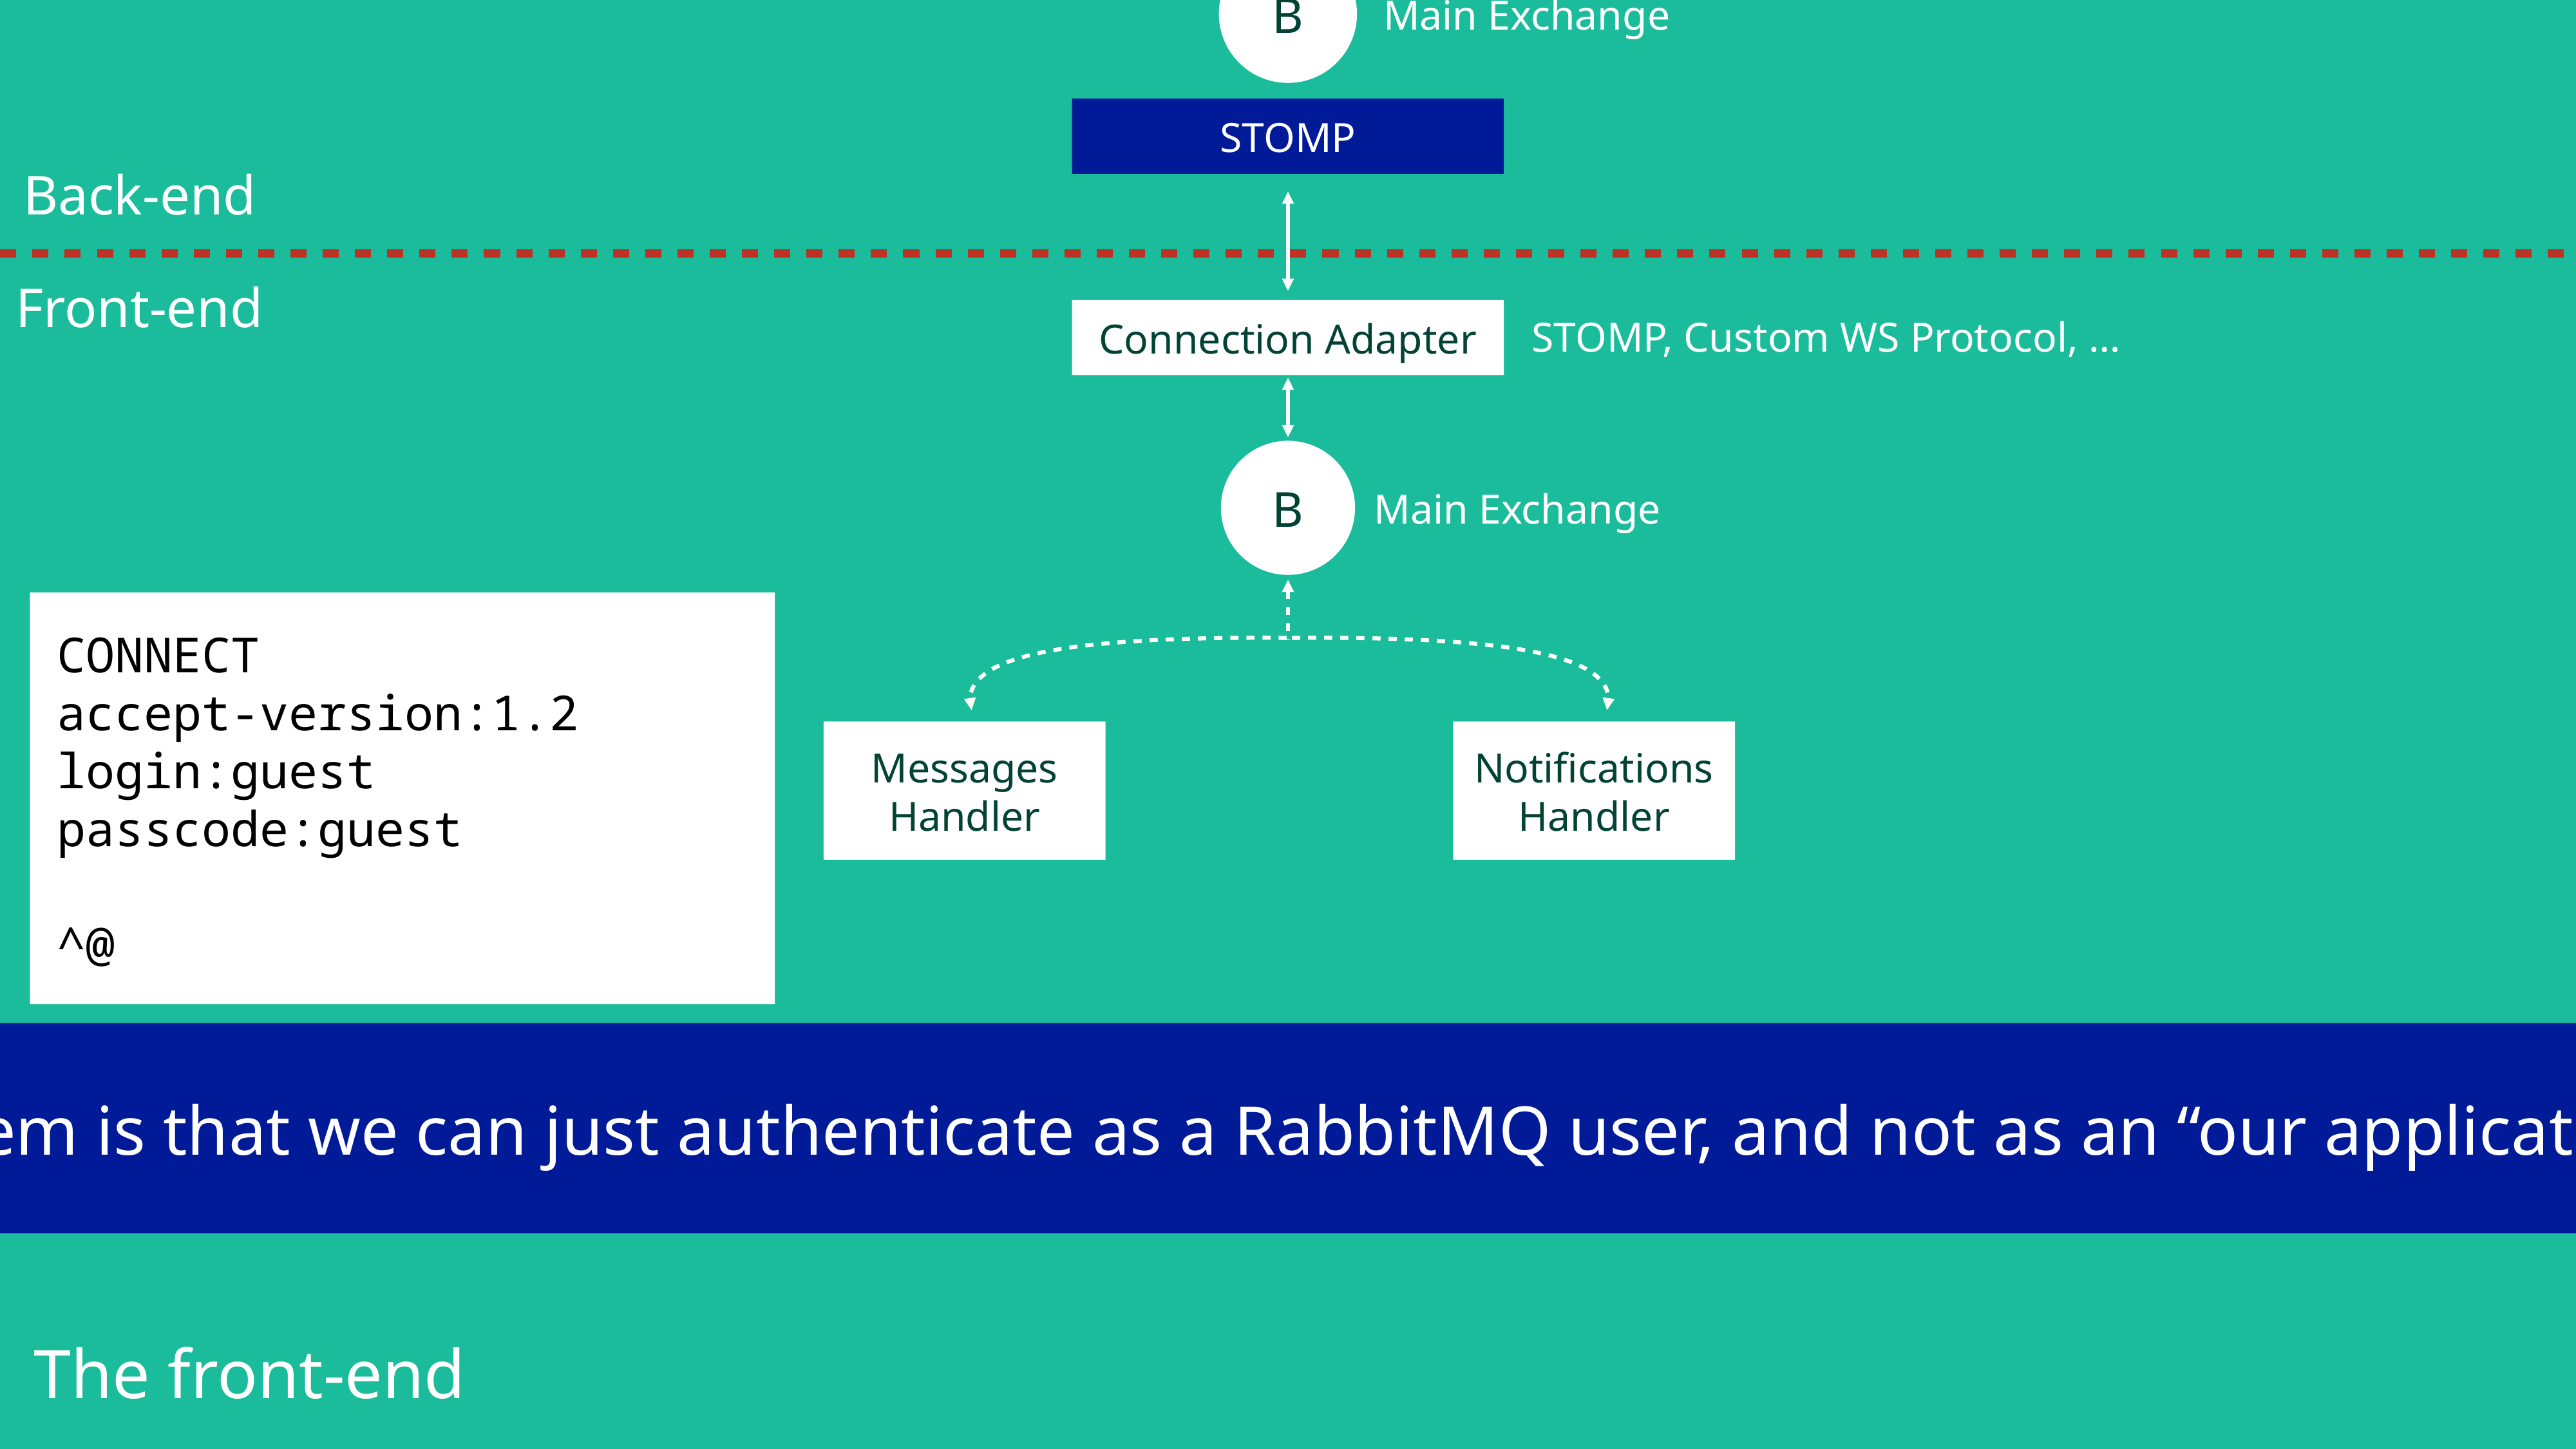

Messages
Service
Metrics
Service
Hooks
Service
v1.messages.new
B
Main Exchange
Back-end
Front-end
Connection Adapter
STOMP, Custom WS Protocol, …
B
Main Exchange
Messages
Handler
Notifications Handler
STOMP
CONNECT
accept-version:1.2
login:guest
passcode:guest
^@
The problem is that we can just authenticate as a RabbitMQ user, and not as an “our application” user…
The front-end